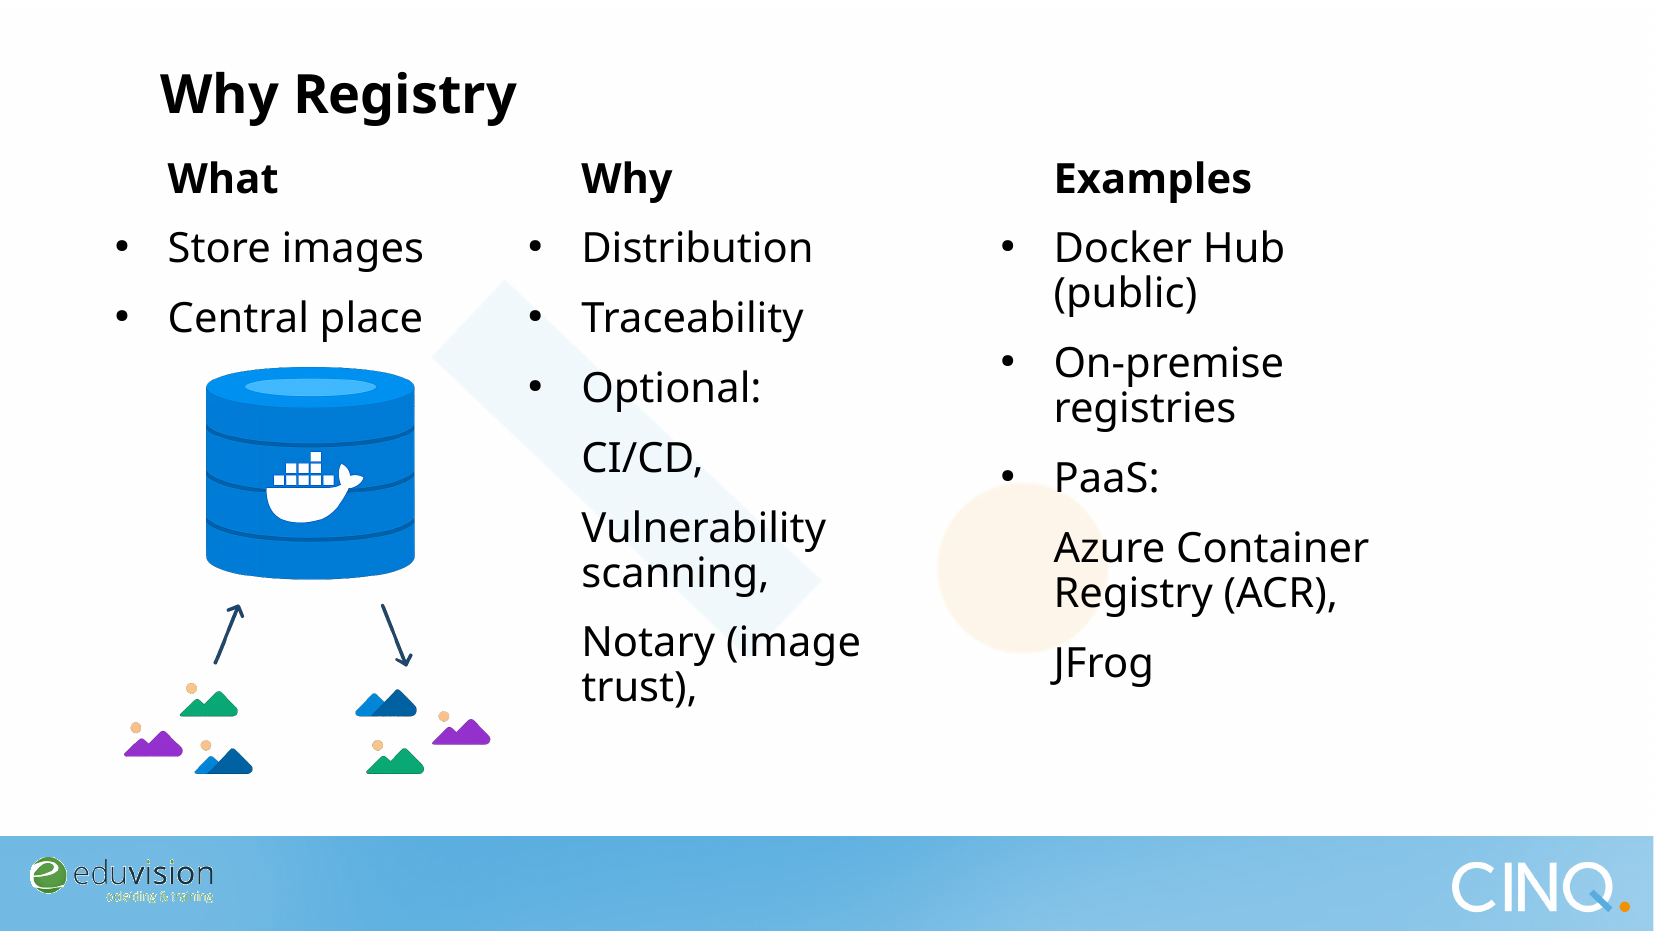

# Why Registry
What
Store images
Central place
Why
Distribution
Traceability
Optional:
CI/CD,
Vulnerability scanning,
Notary (image trust),
Examples
Docker Hub (public)
On-premise registries
PaaS:
Azure Container Registry (ACR),
JFrog